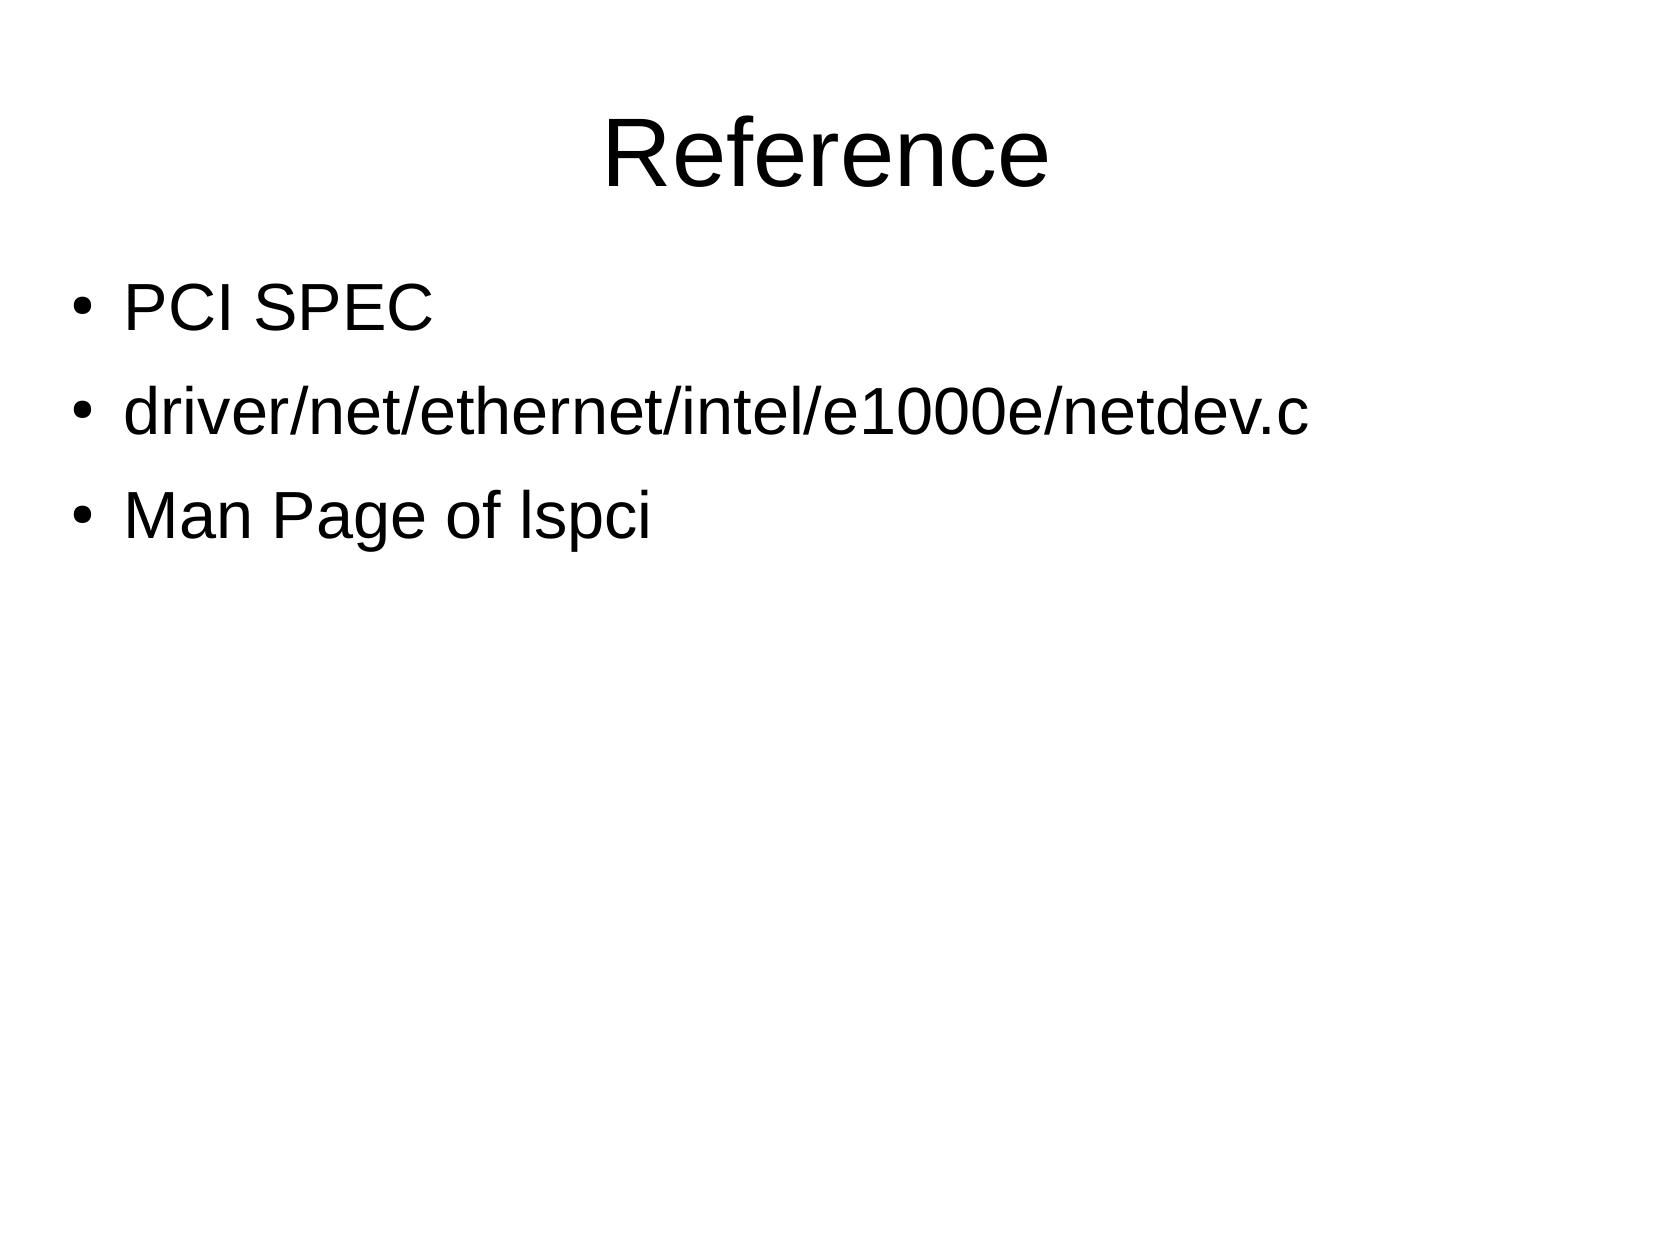

# Reference
PCI SPEC
driver/net/ethernet/intel/e1000e/netdev.c
Man Page of lspci